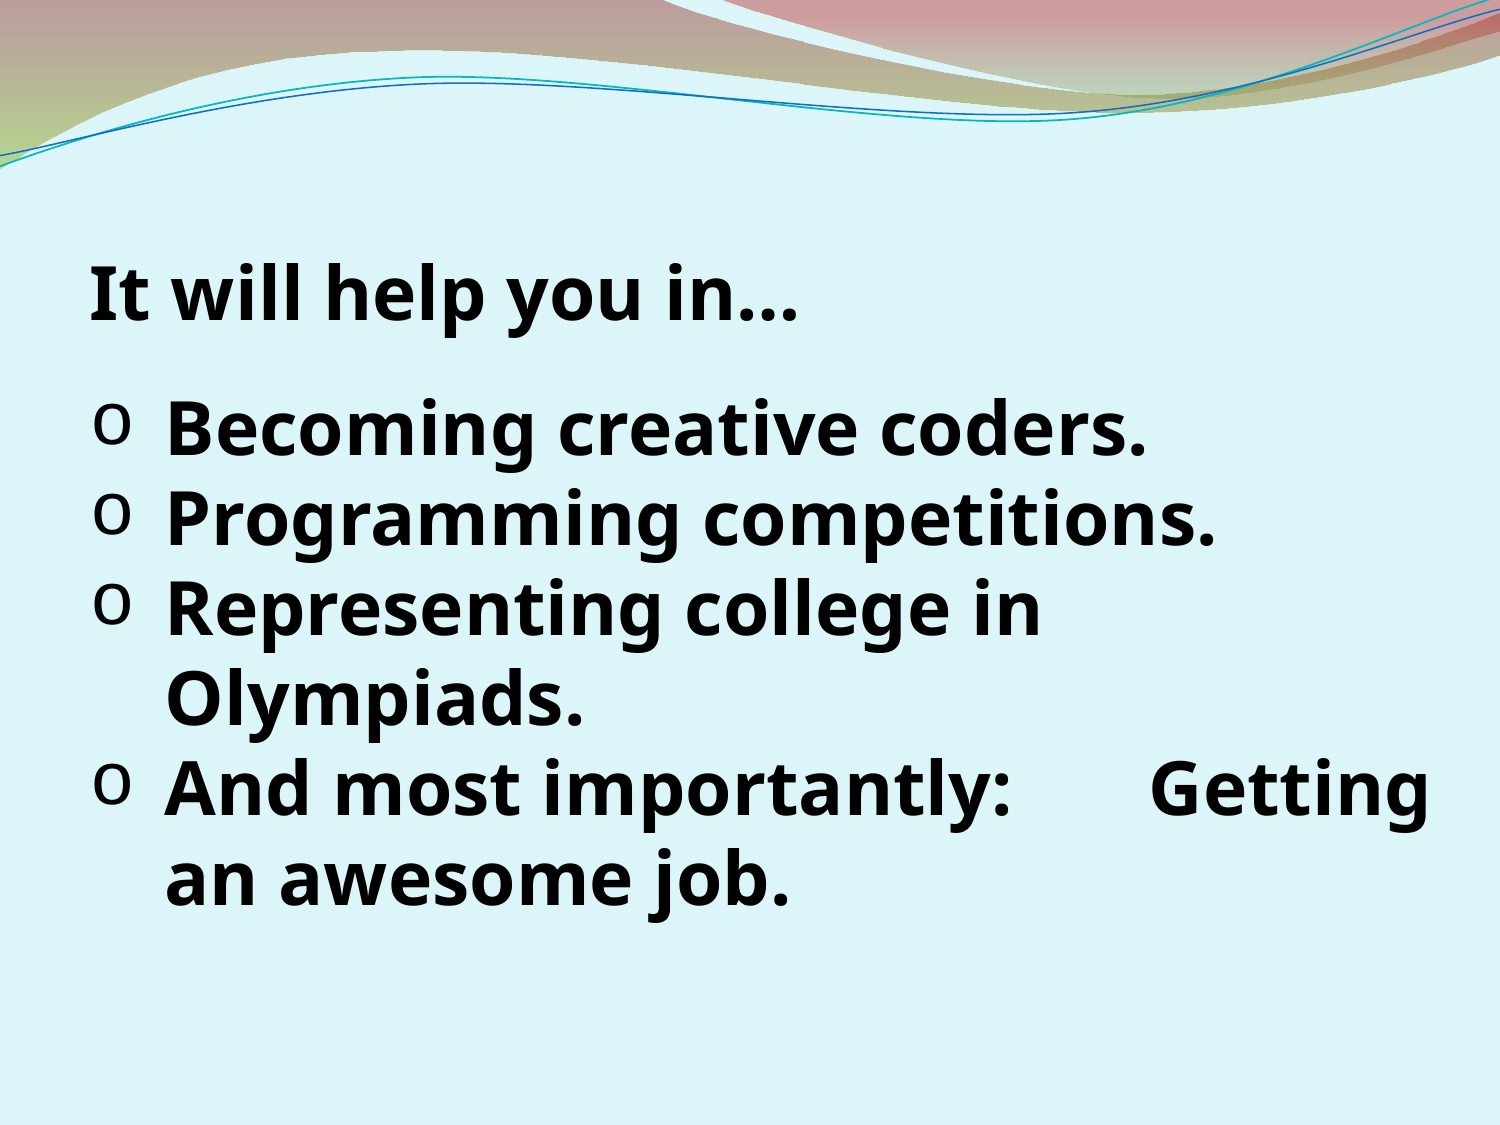

It will help you in…
Becoming creative coders.
Programming competitions.
Representing college in Olympiads.
And most importantly: Getting an awesome job.